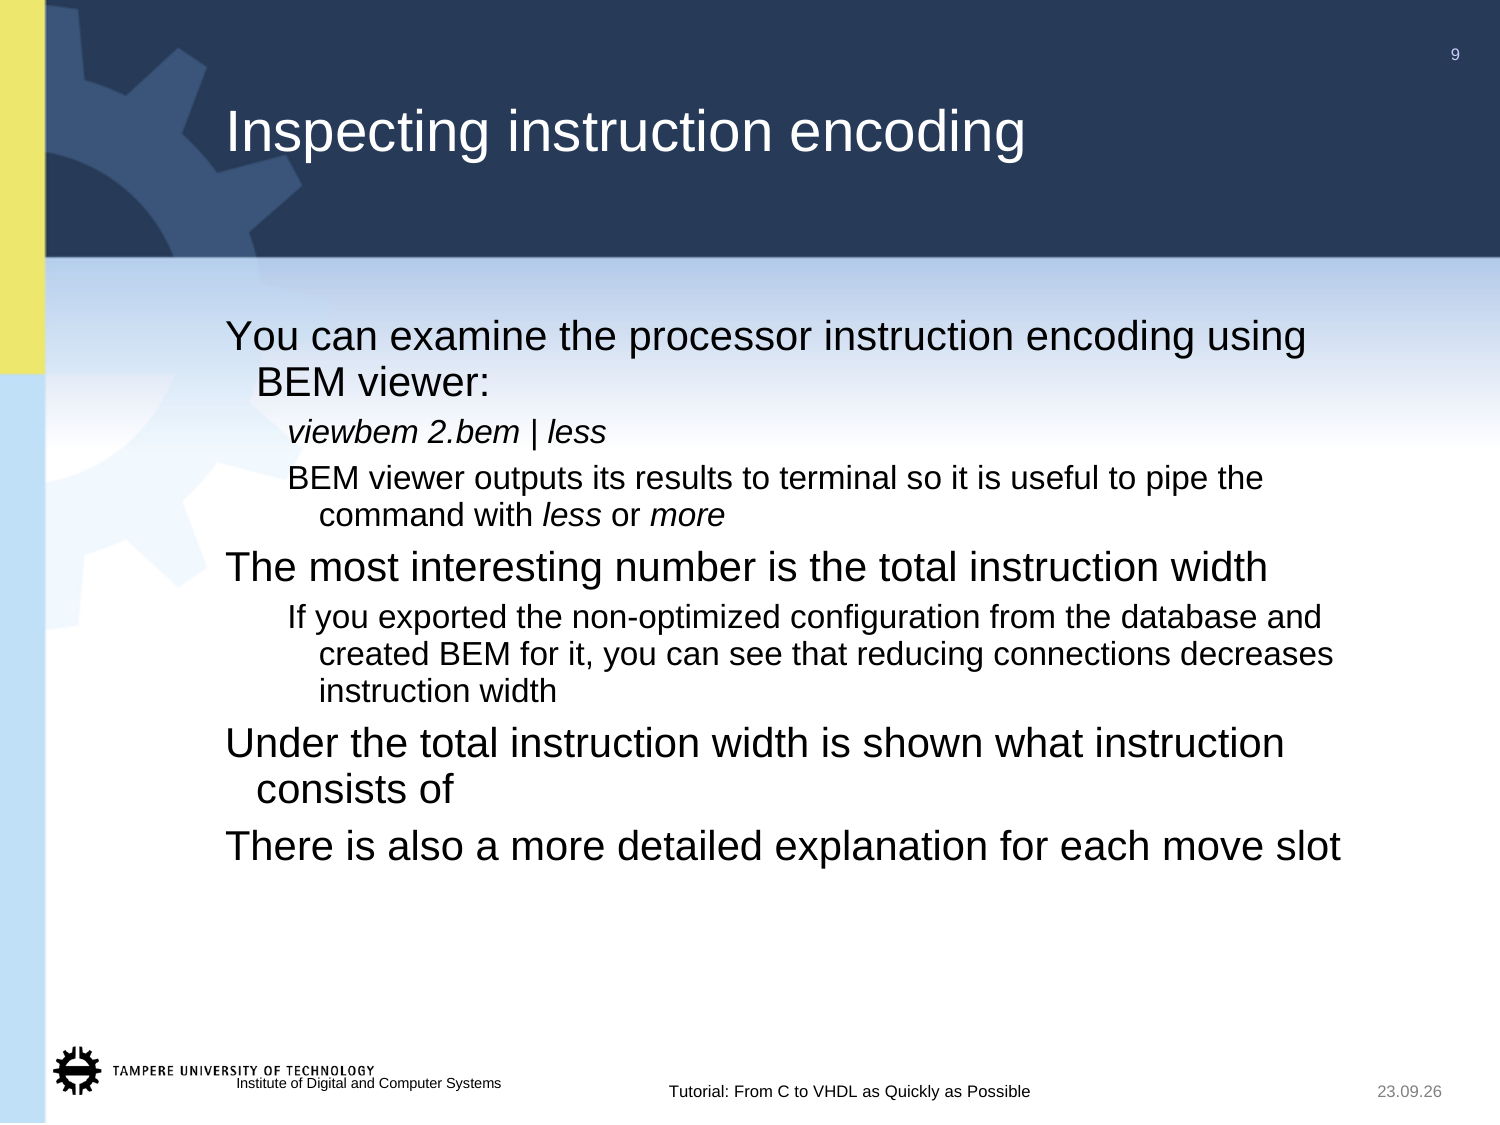

# Inspecting instruction encoding
9
You can examine the processor instruction encoding using BEM viewer:
viewbem 2.bem | less
BEM viewer outputs its results to terminal so it is useful to pipe the command with less or more
The most interesting number is the total instruction width
If you exported the non-optimized configuration from the database and created BEM for it, you can see that reducing connections decreases instruction width
Under the total instruction width is shown what instruction consists of
There is also a more detailed explanation for each move slot